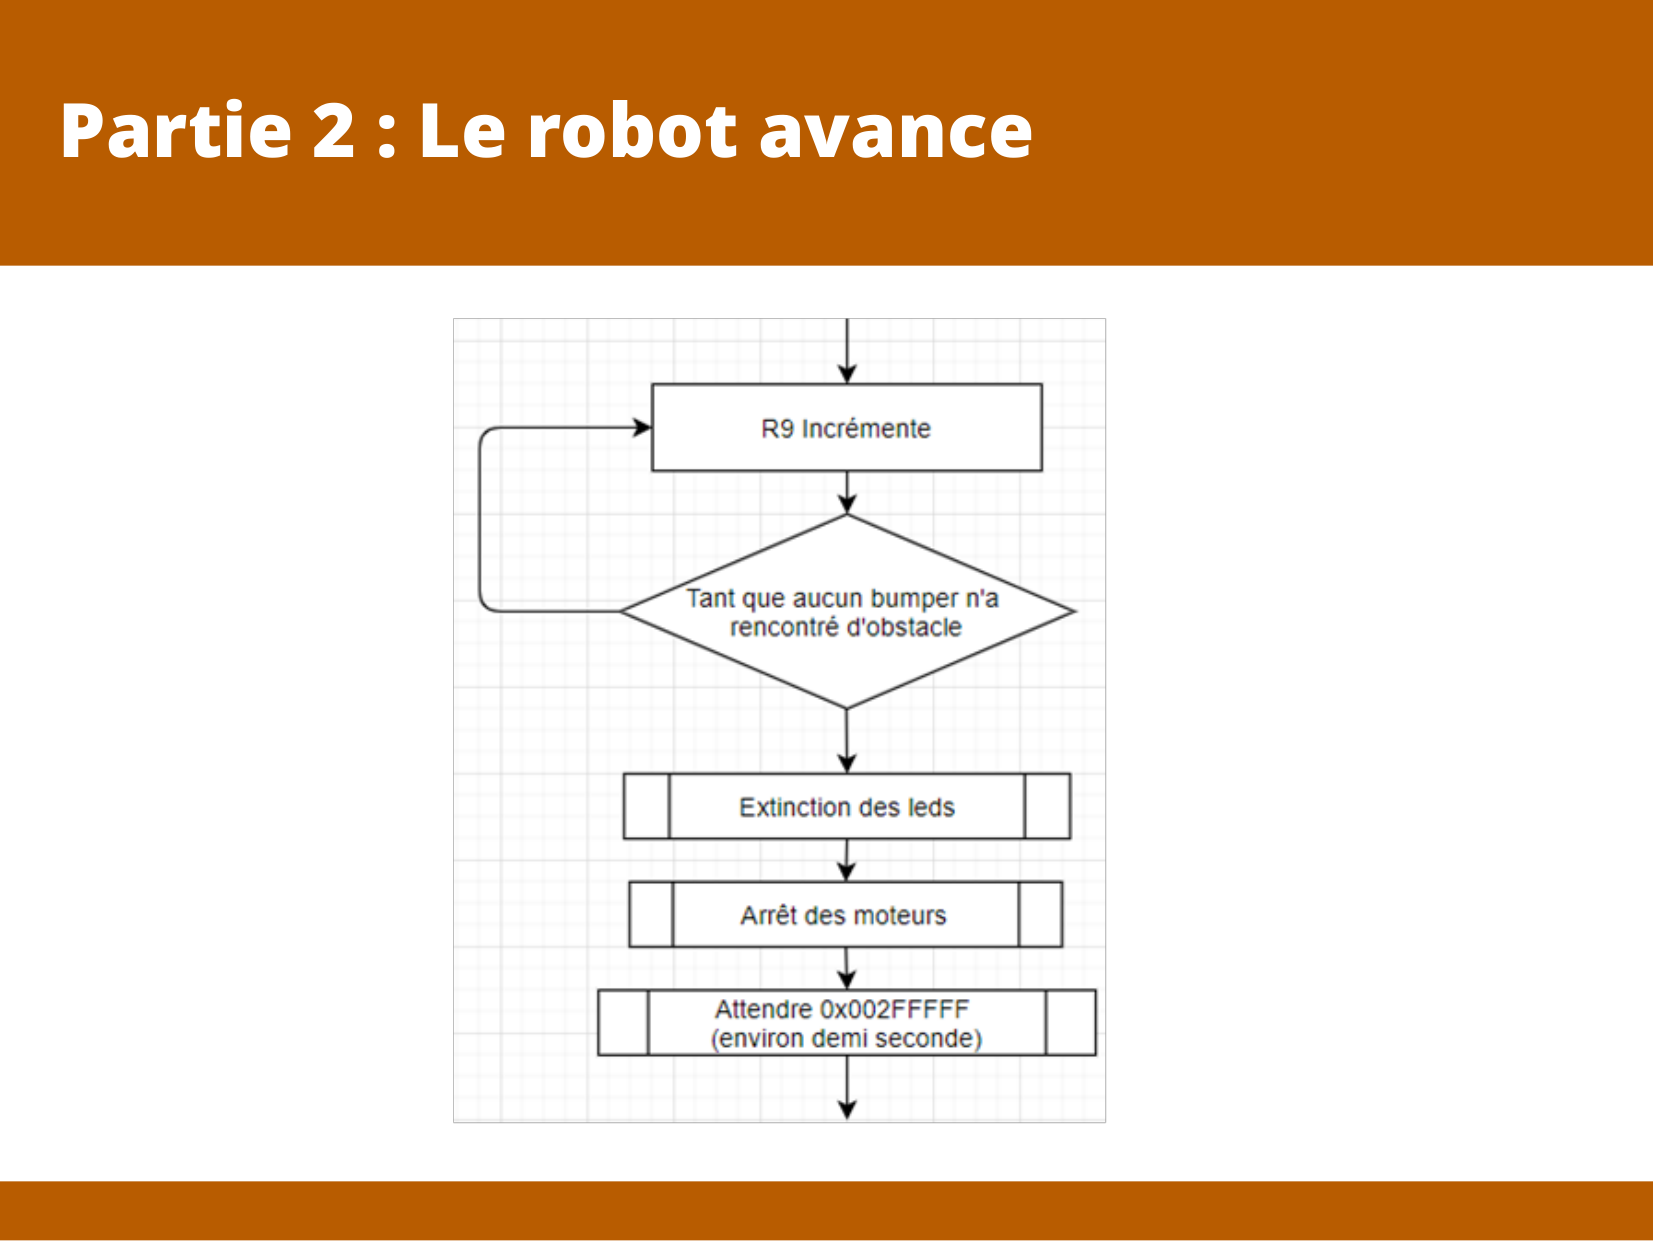

# Partie 2 : Le robot avance